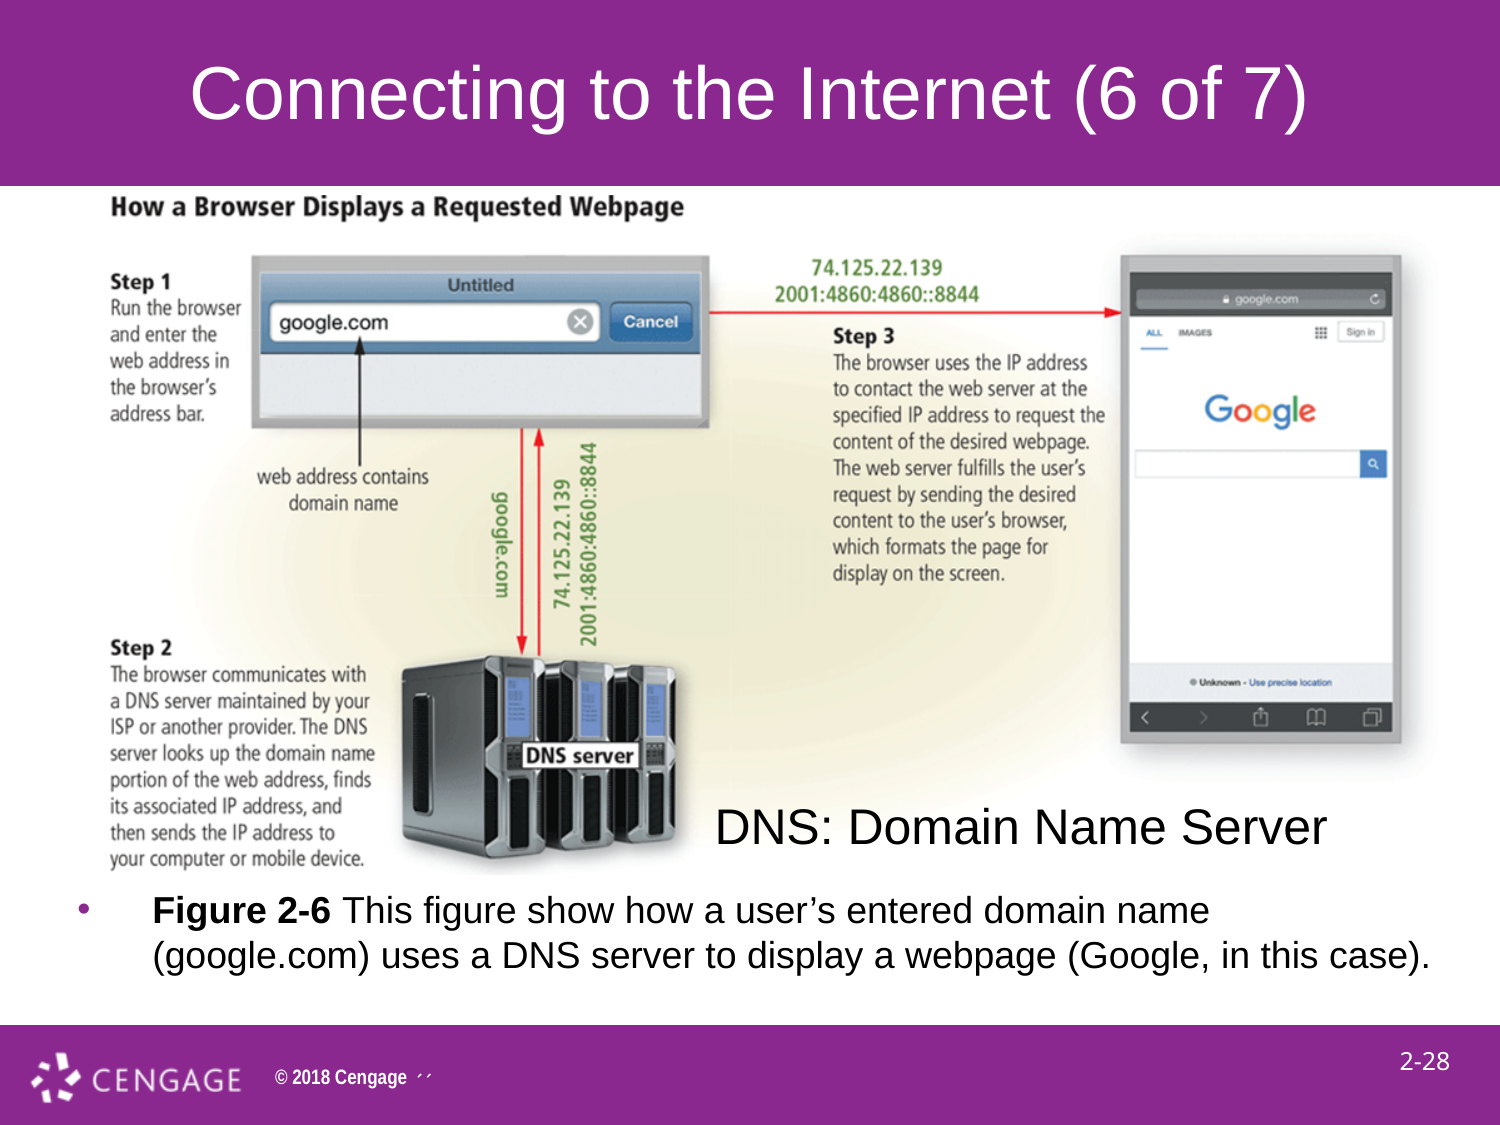

# Connecting to the Internet (6 of 7)
DNS: Domain Name Server
Figure 2-6 This figure show how a user’s entered domain name (google.com) uses a DNS server to display a webpage (Google, in this case).